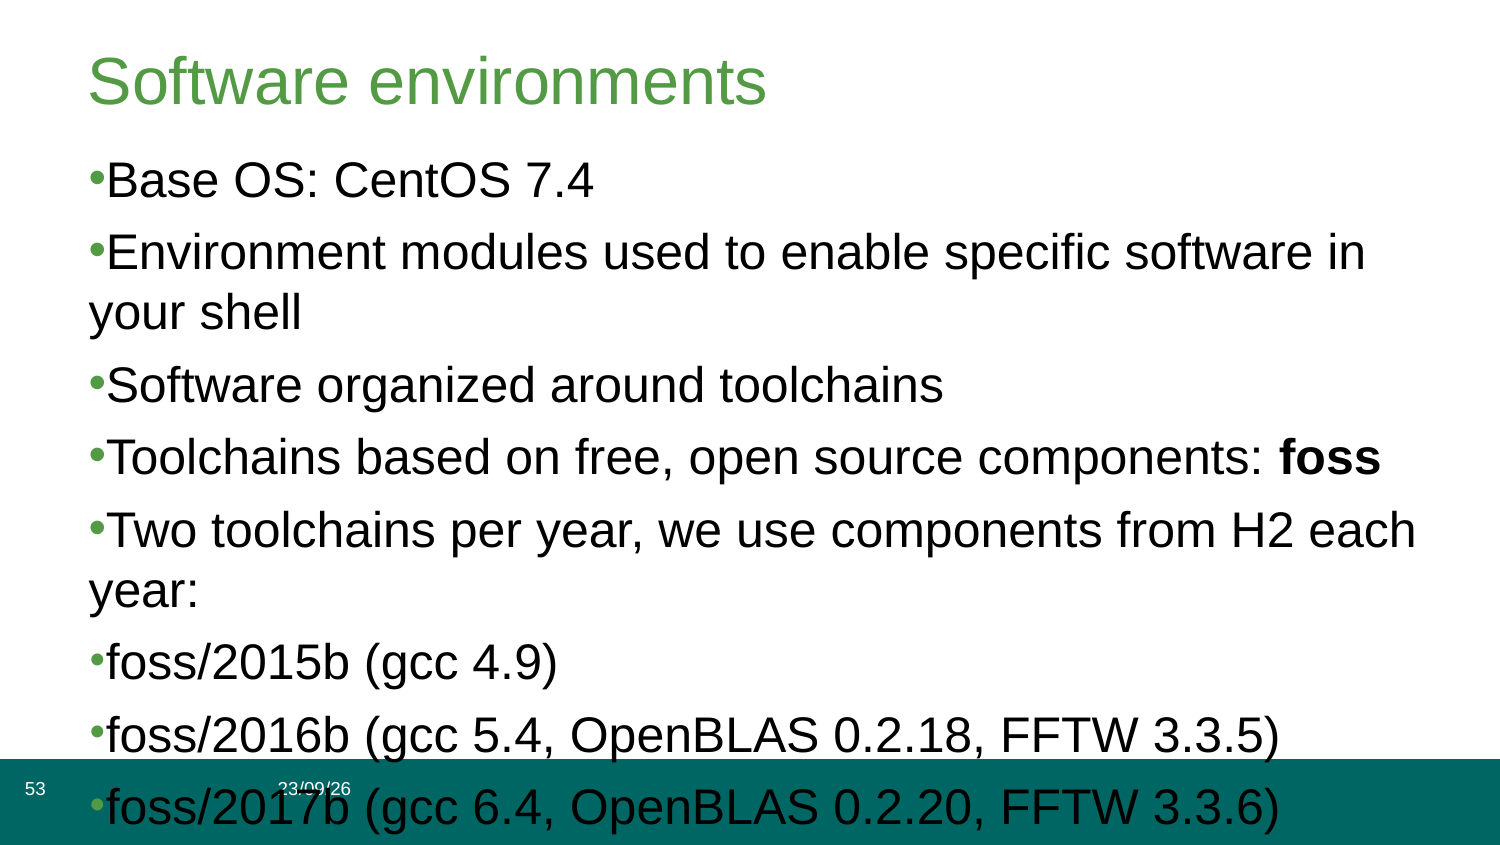

# Software environments
Base OS: CentOS 7.4
Environment modules used to enable specific software in your shell
Software organized around toolchains
Toolchains based on free, open source components: foss
Two toolchains per year, we use components from H2 each year:
foss/2015b (gcc 4.9)
foss/2016b (gcc 5.4, OpenBLAS 0.2.18, FFTW 3.3.5)
foss/2017b (gcc 6.4, OpenBLAS 0.2.20, FFTW 3.3.6)